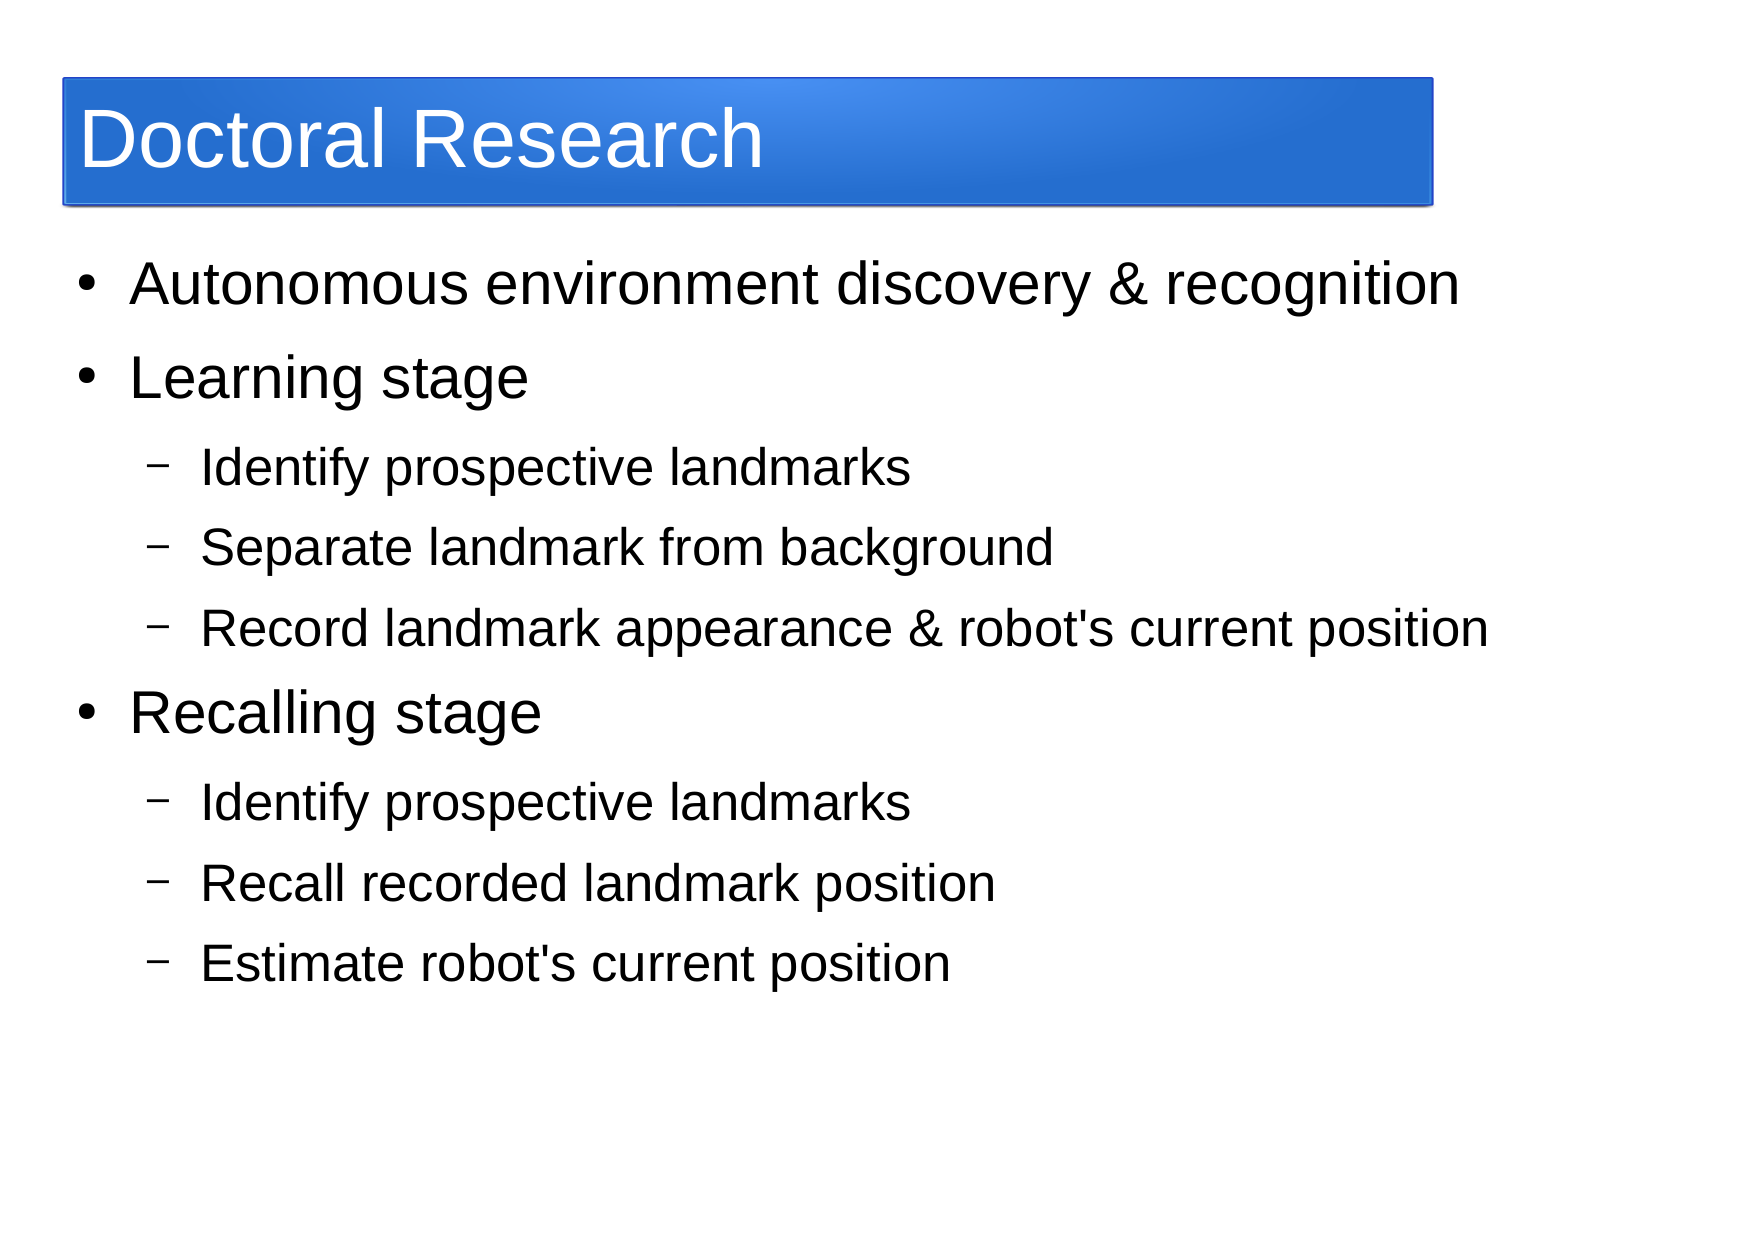

# Doctoral Research
Autonomous environment discovery & recognition
Learning stage
Identify prospective landmarks
Separate landmark from background
Record landmark appearance & robot's current position
Recalling stage
Identify prospective landmarks
Recall recorded landmark position
Estimate robot's current position